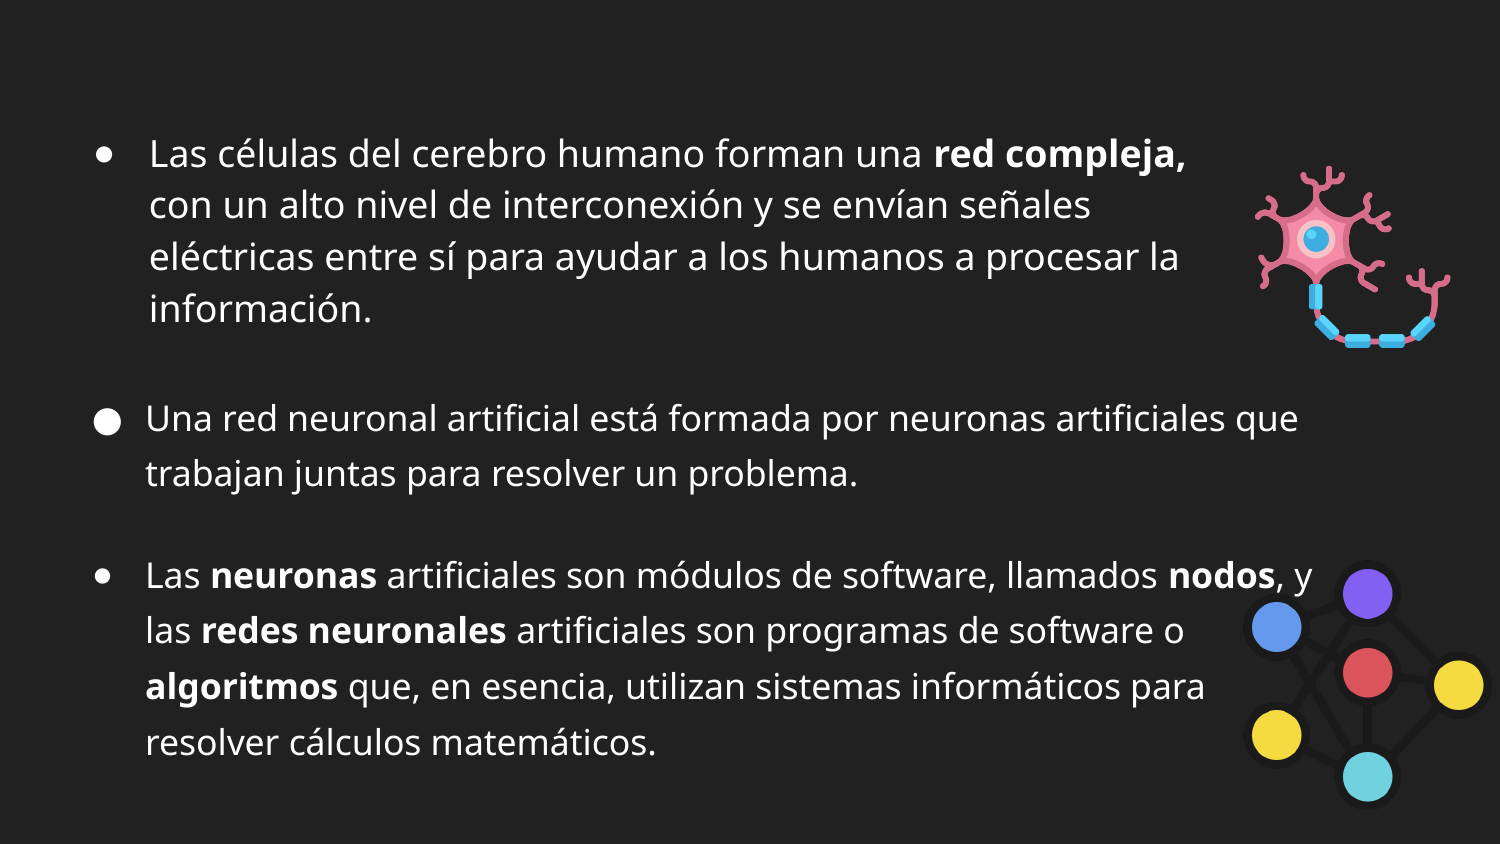

Las células del cerebro humano forman una red compleja, con un alto nivel de interconexión y se envían señales eléctricas entre sí para ayudar a los humanos a procesar la información.
Una red neuronal artificial está formada por neuronas artificiales que trabajan juntas para resolver un problema.
Las neuronas artificiales son módulos de software, llamados nodos, y las redes neuronales artificiales son programas de software o algoritmos que, en esencia, utilizan sistemas informáticos para resolver cálculos matemáticos.